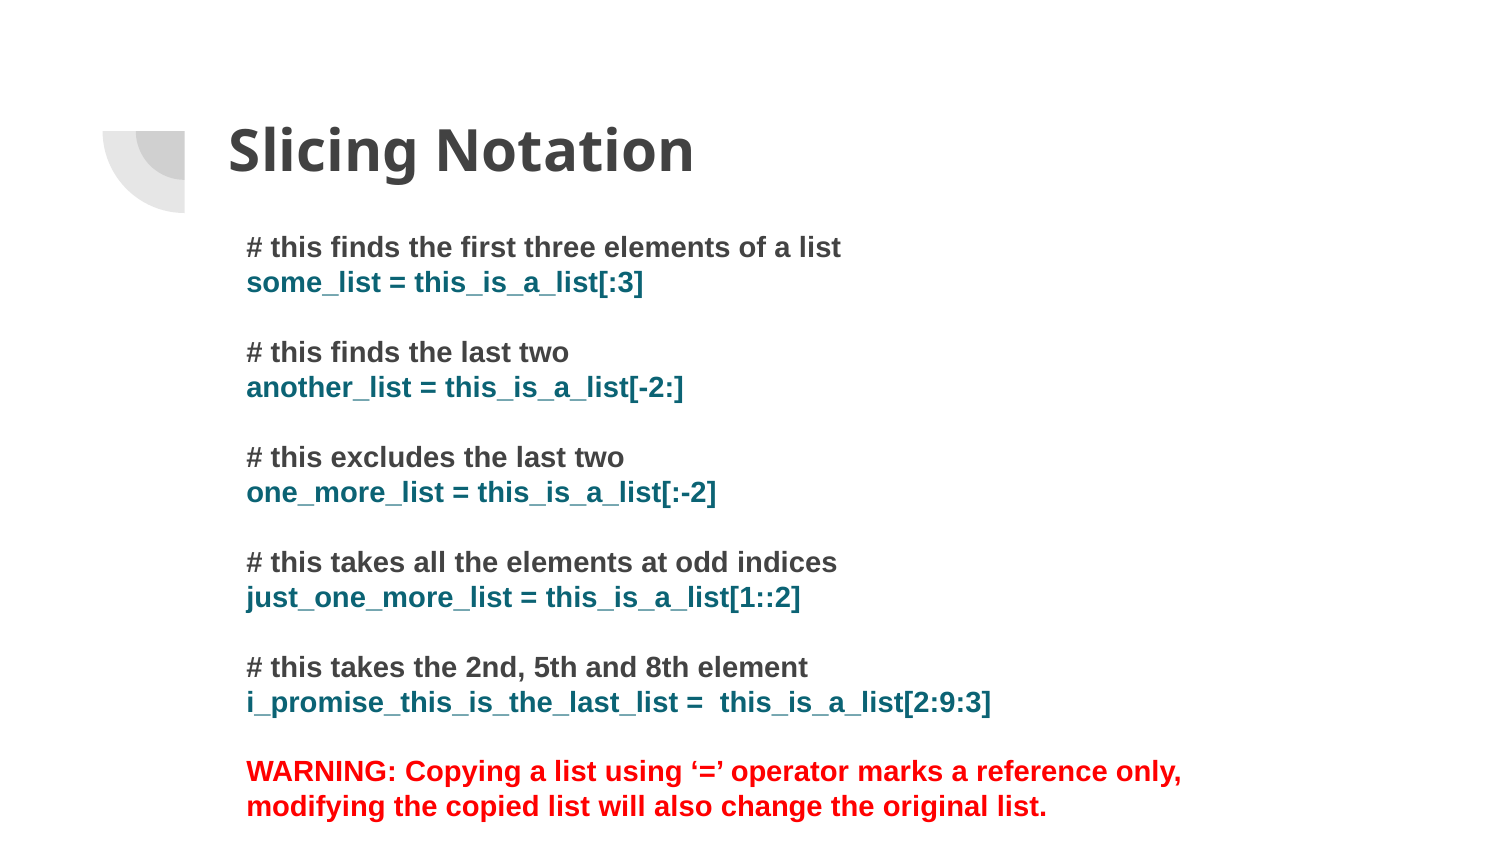

# Slicing Notation
# this finds the first three elements of a list
some_list = this_is_a_list[:3]
# this finds the last two
another_list = this_is_a_list[-2:]
# this excludes the last two
one_more_list = this_is_a_list[:-2]
# this takes all the elements at odd indices
just_one_more_list = this_is_a_list[1::2]
# this takes the 2nd, 5th and 8th element
i_promise_this_is_the_last_list = this_is_a_list[2:9:3]
WARNING: Copying a list using ‘=’ operator marks a reference only, modifying the copied list will also change the original list.